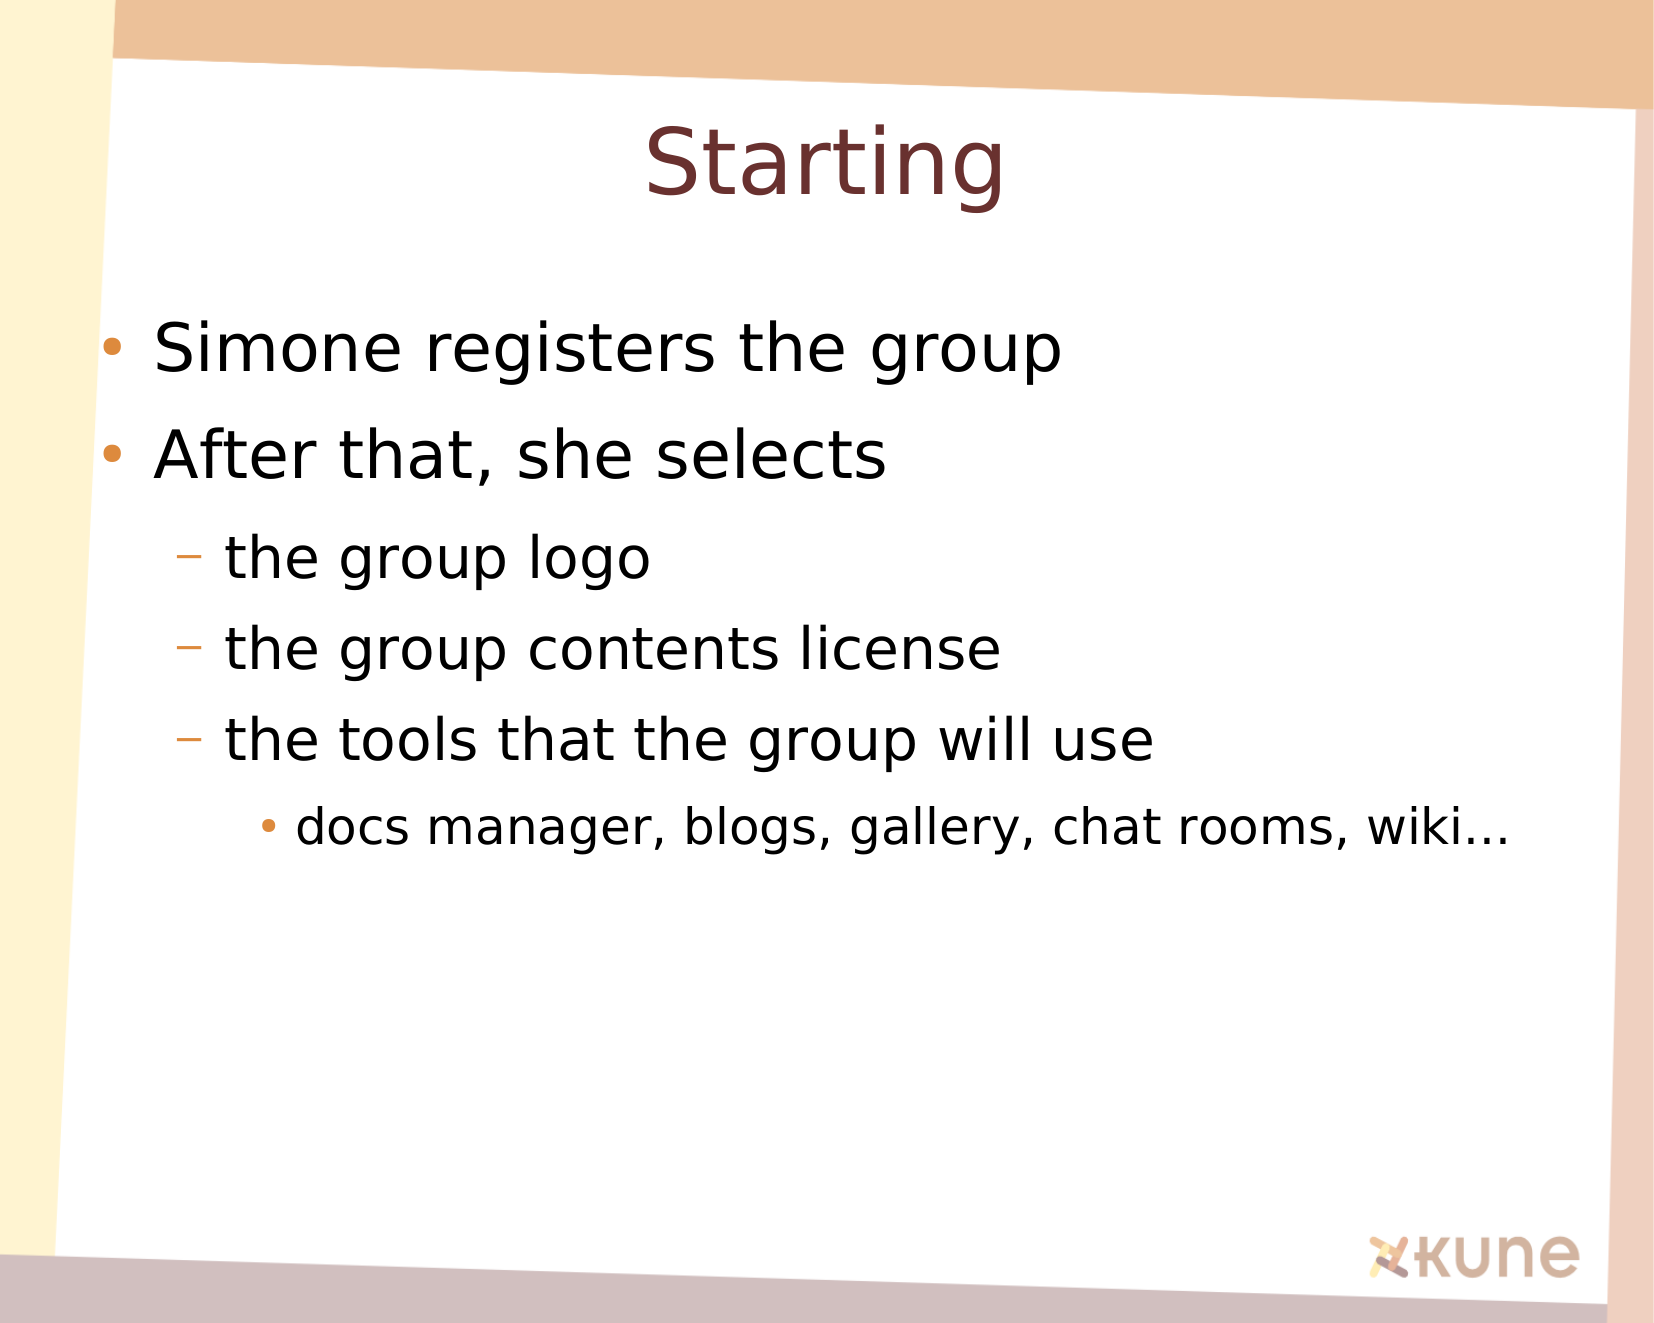

# Starting
Simone registers the group
After that, she selects
the group logo
the group contents license
the tools that the group will use
docs manager, blogs, gallery, chat rooms, wiki...